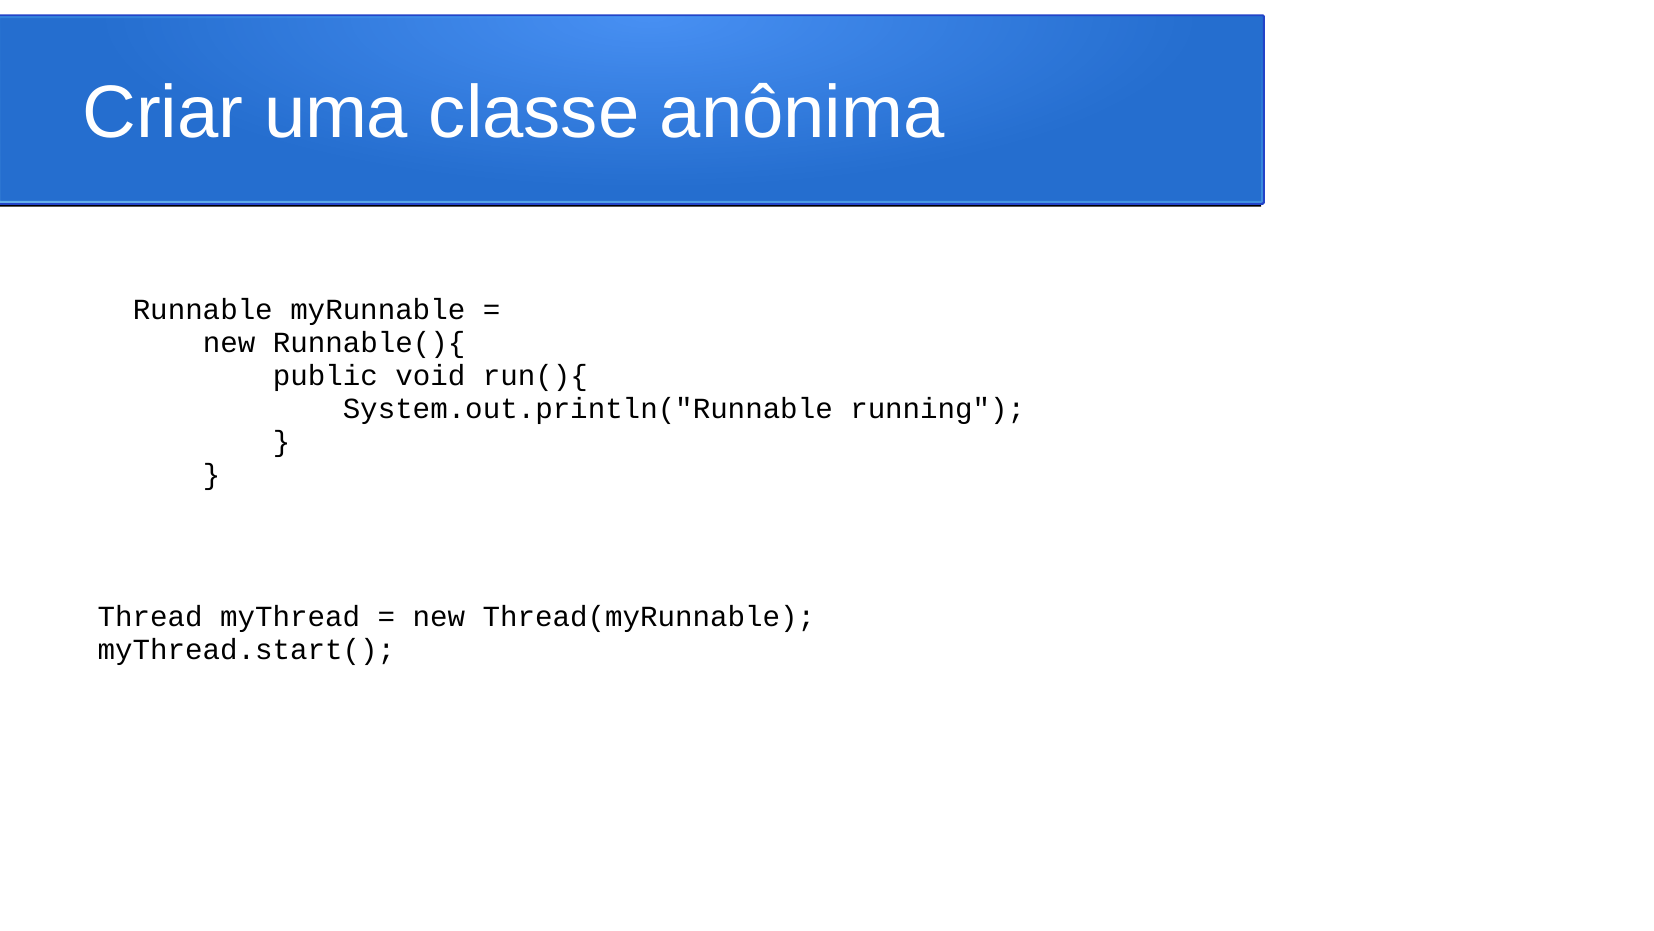

# Criar uma classe anônima
Runnable myRunnable =
 new Runnable(){
 public void run(){
 System.out.println("Runnable running");
 }
 }
Thread myThread = new Thread(myRunnable);
myThread.start();